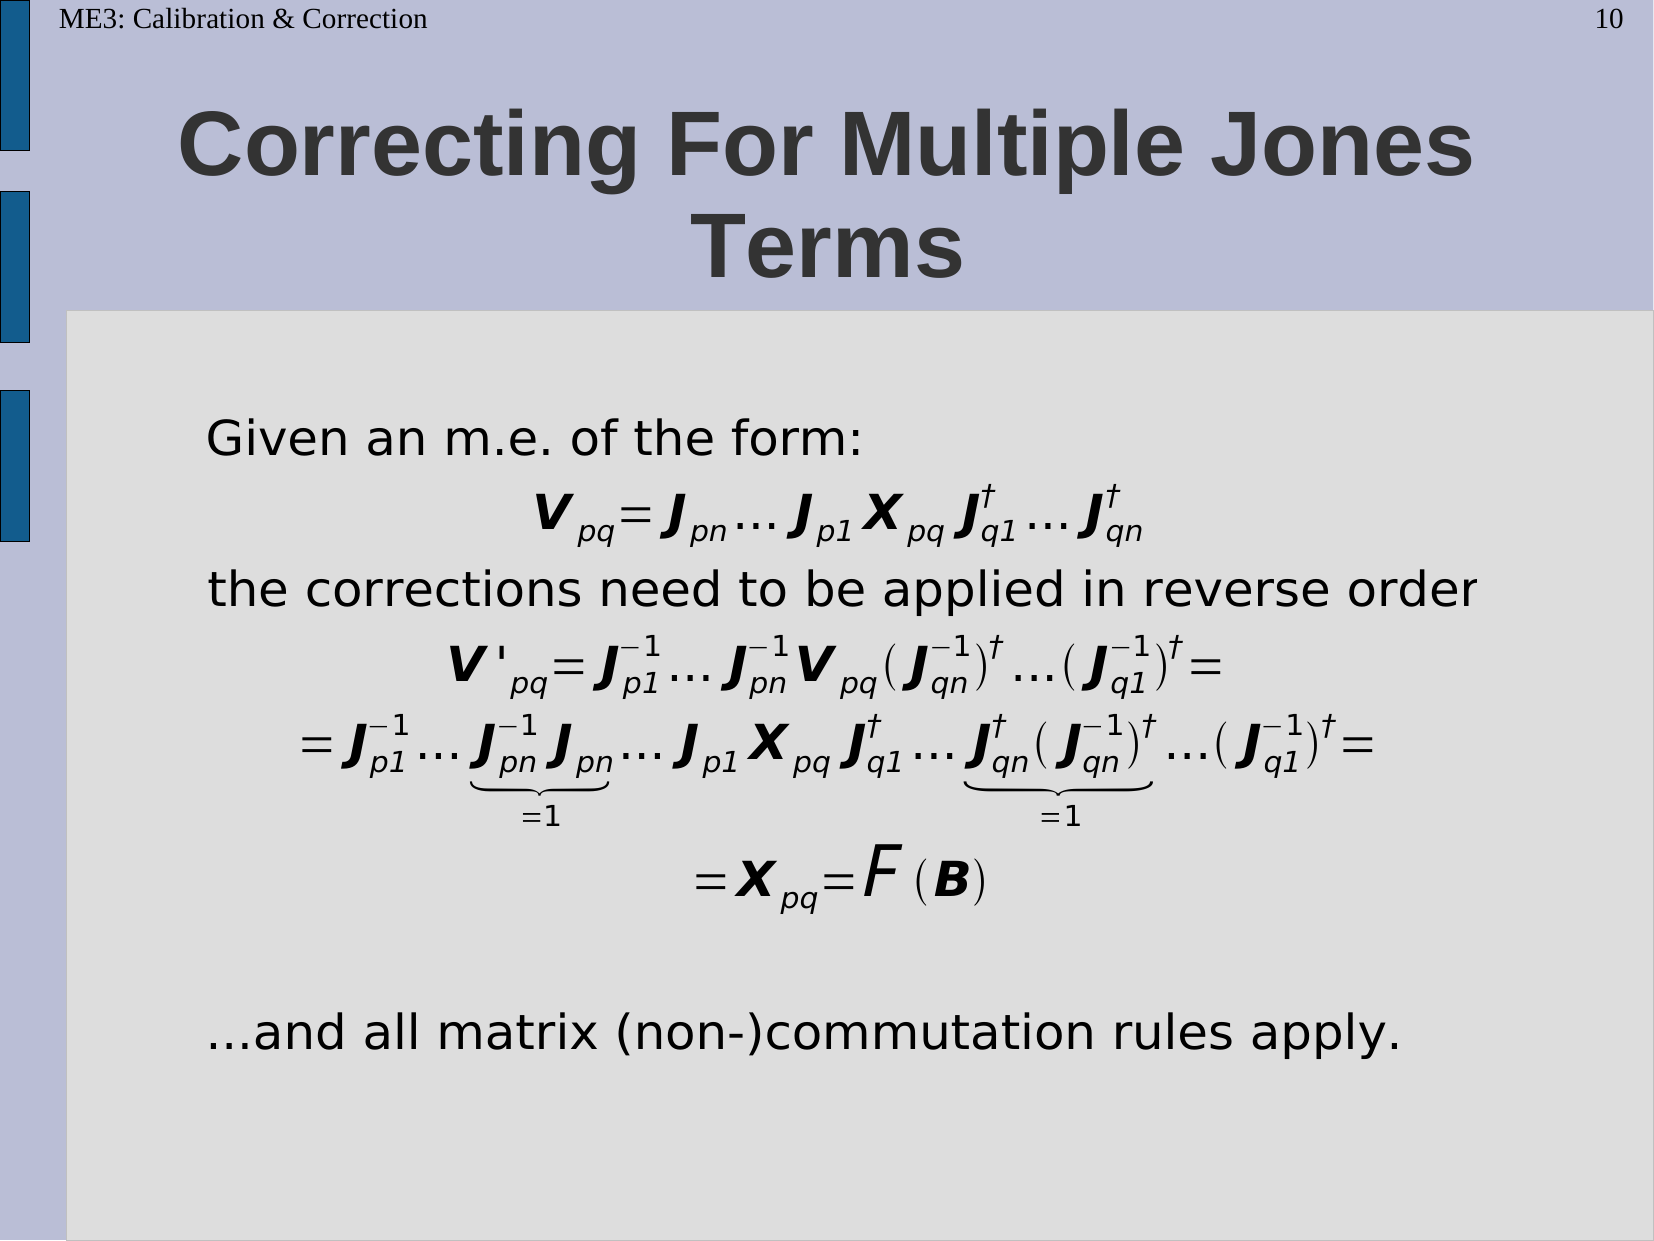

ME3: Calibration & Correction
10
# Correcting For Multiple Jones Terms